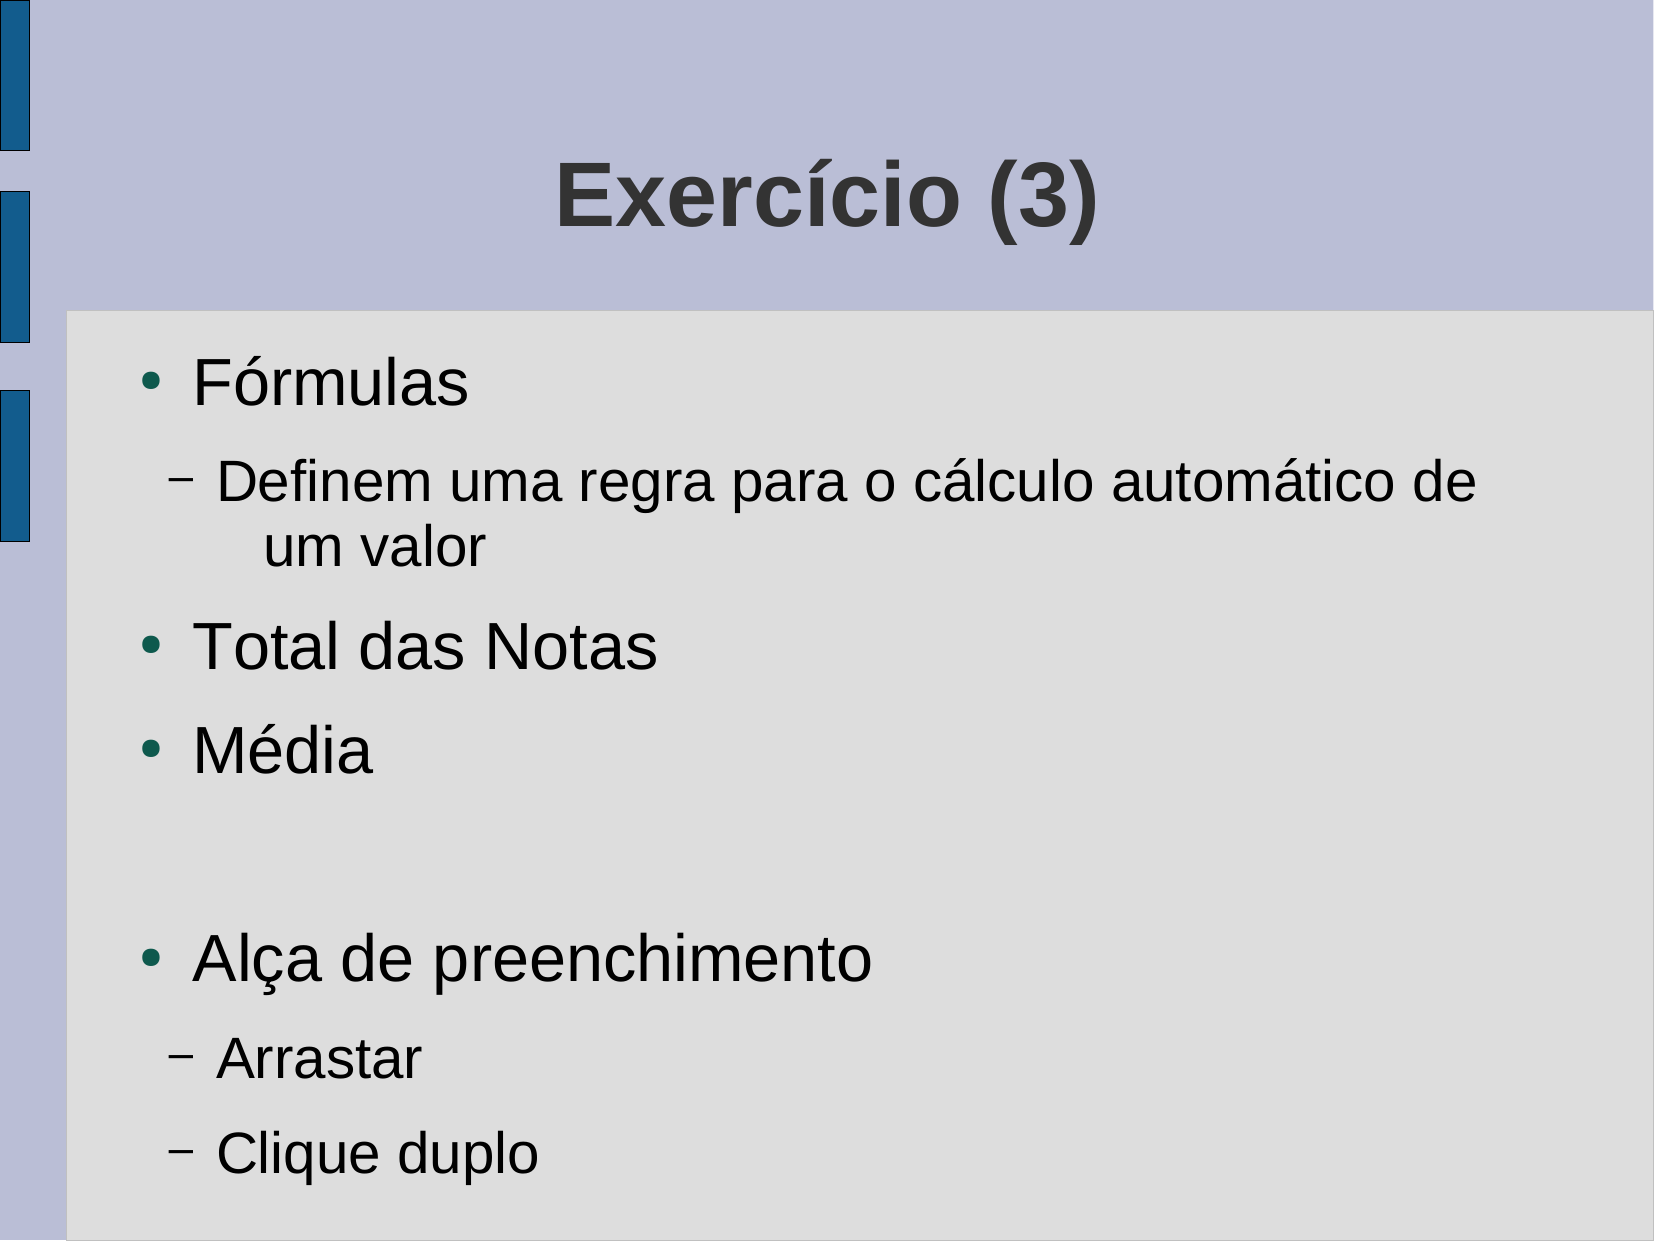

# Exercício (3)
Fórmulas
Definem uma regra para o cálculo automático de um valor
Total das Notas
Média
Alça de preenchimento
Arrastar
Clique duplo